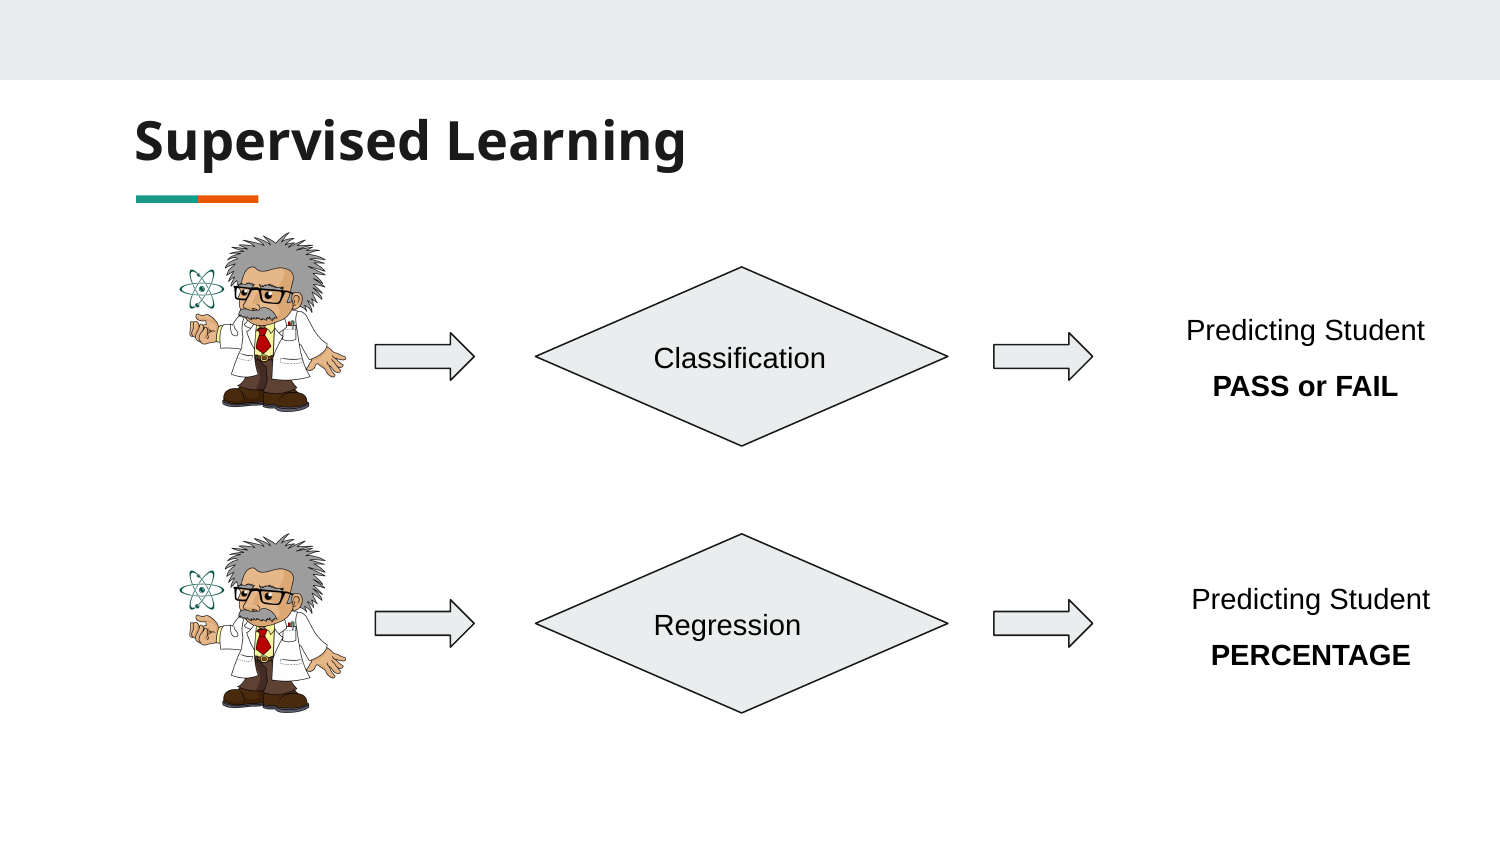

# Supervised Learning
Classification
Predicting Student
PASS or FAIL
Regression
Predicting Student
PERCENTAGE